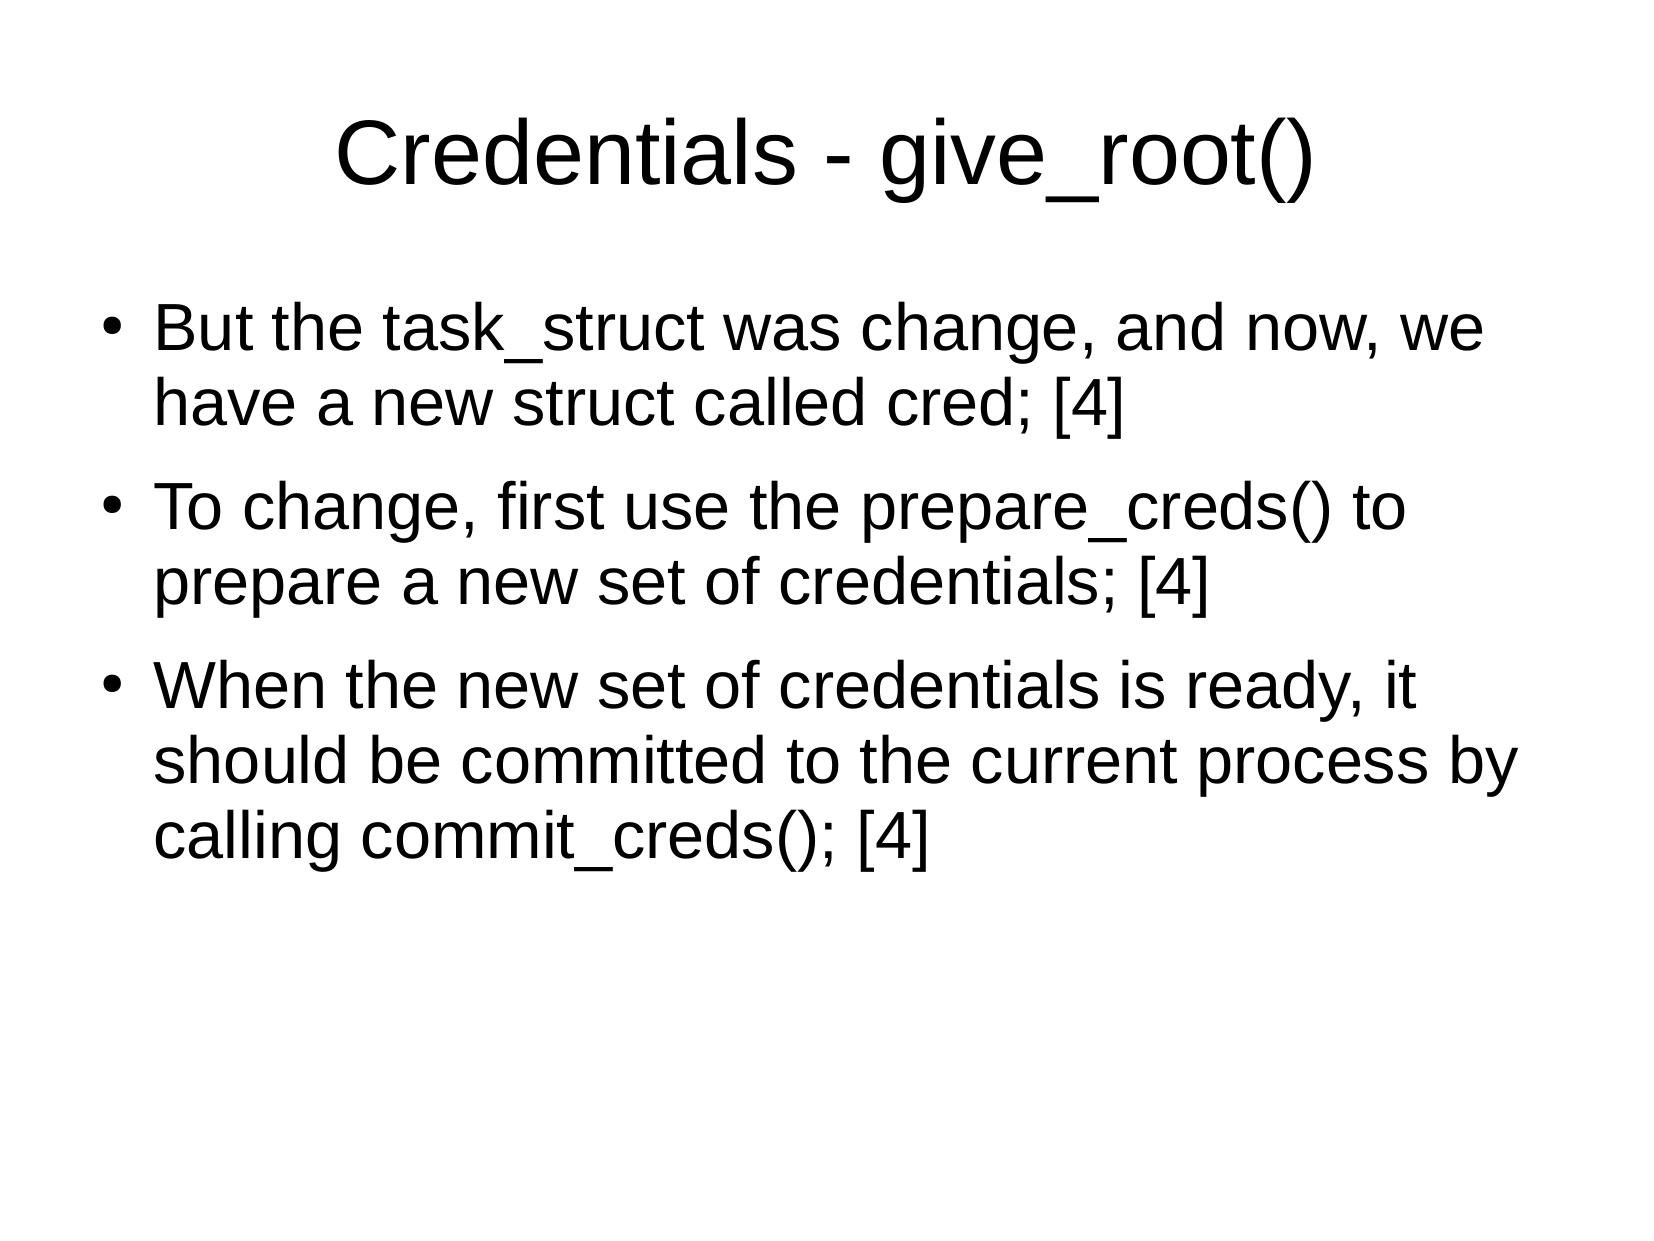

# Credentials - give_root()
But the task_struct was change, and now, we have a new struct called cred; [4]
To change, first use the prepare_creds() to prepare a new set of credentials; [4]
When the new set of credentials is ready, it should be committed to the current process by calling commit_creds(); [4]